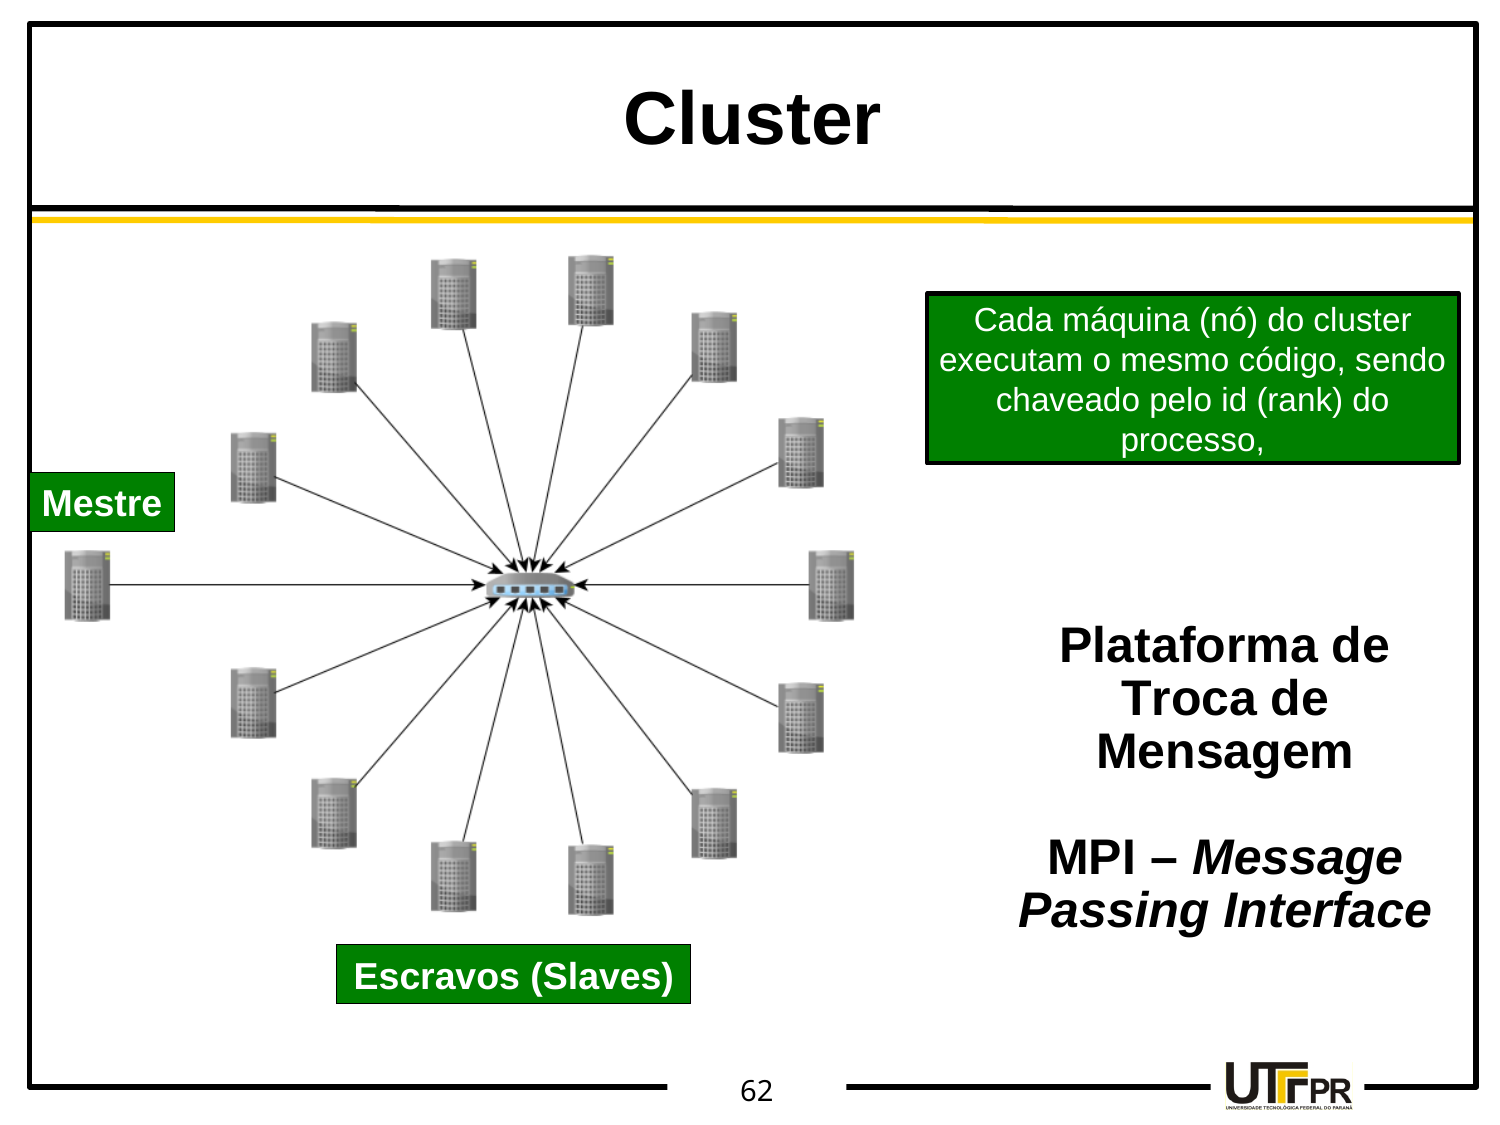

# Cluster
Cada máquina (nó) do cluster executam o mesmo código, sendo chaveado pelo id (rank) do processo,
Mestre
Plataforma de Troca de Mensagem
MPI – Message Passing Interface
Escravos (Slaves)